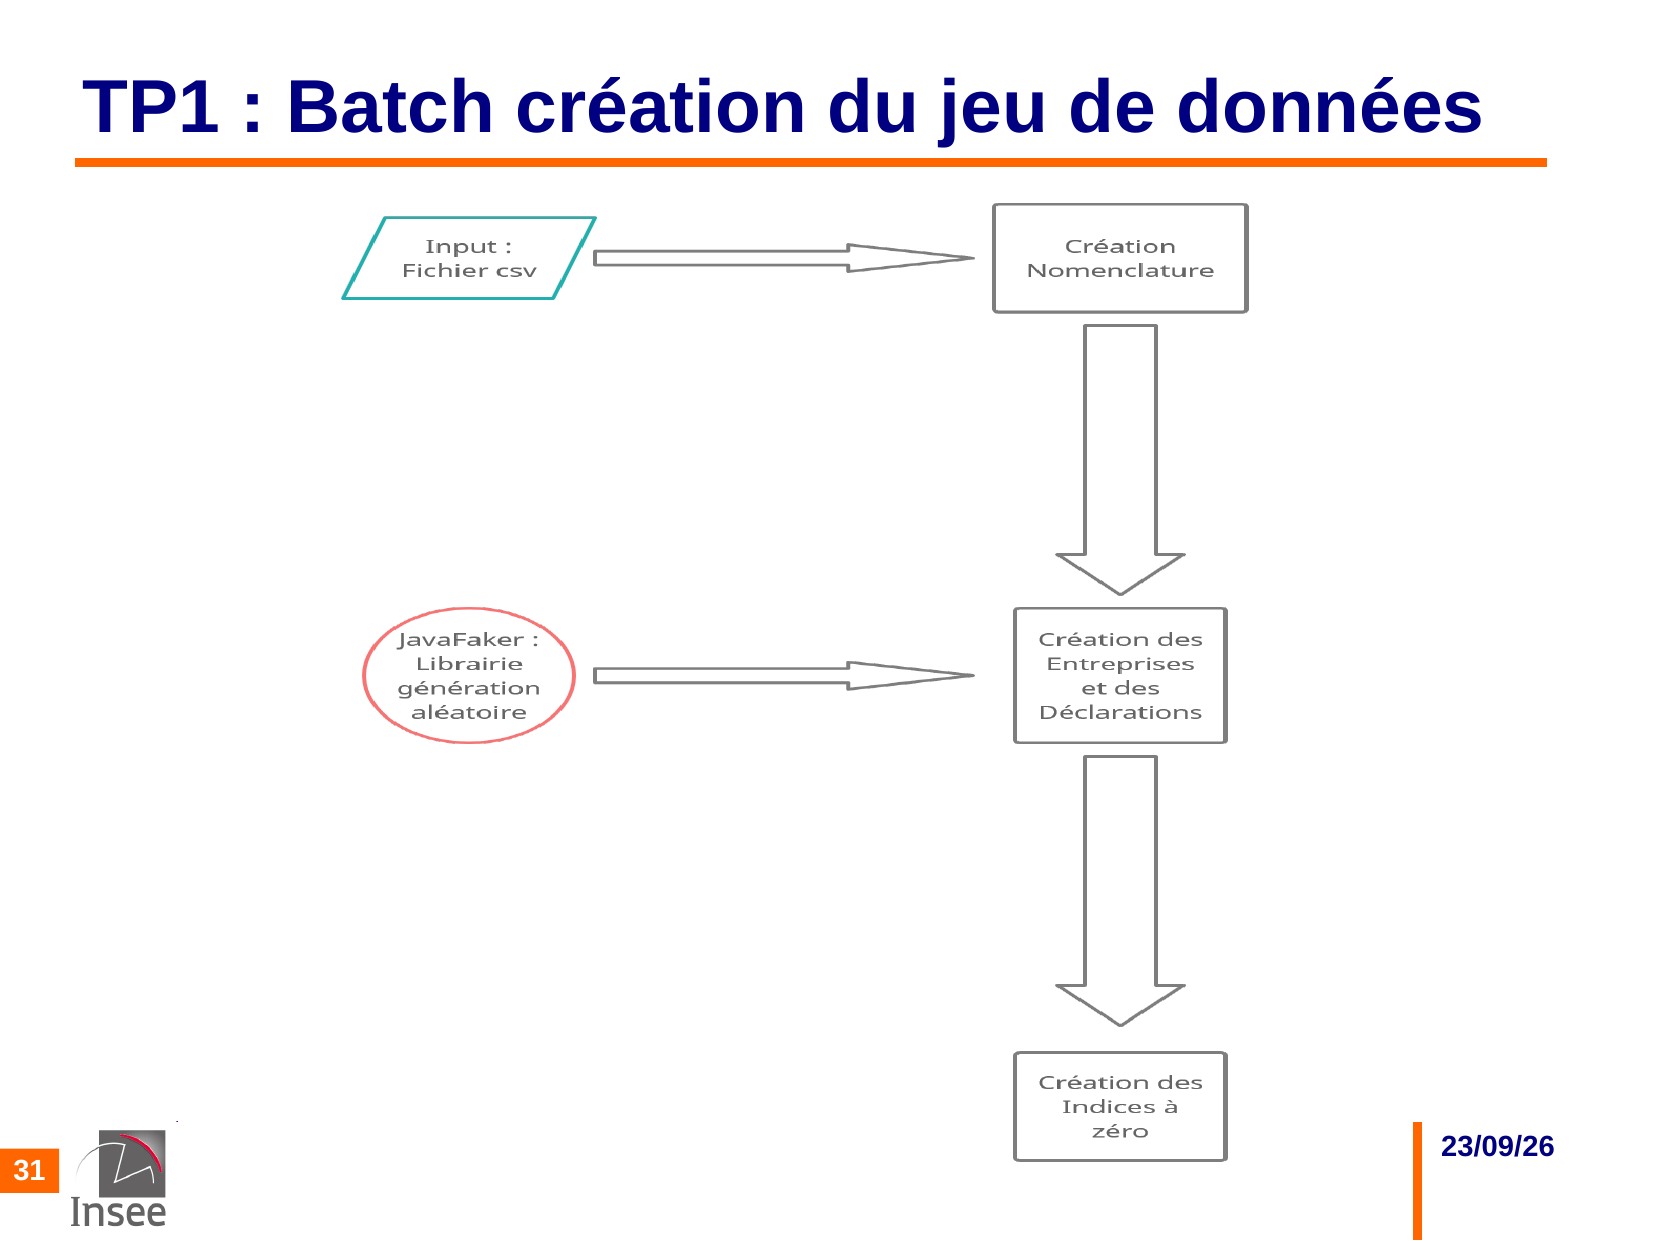

# TP1 : Batch création du jeu de données
31